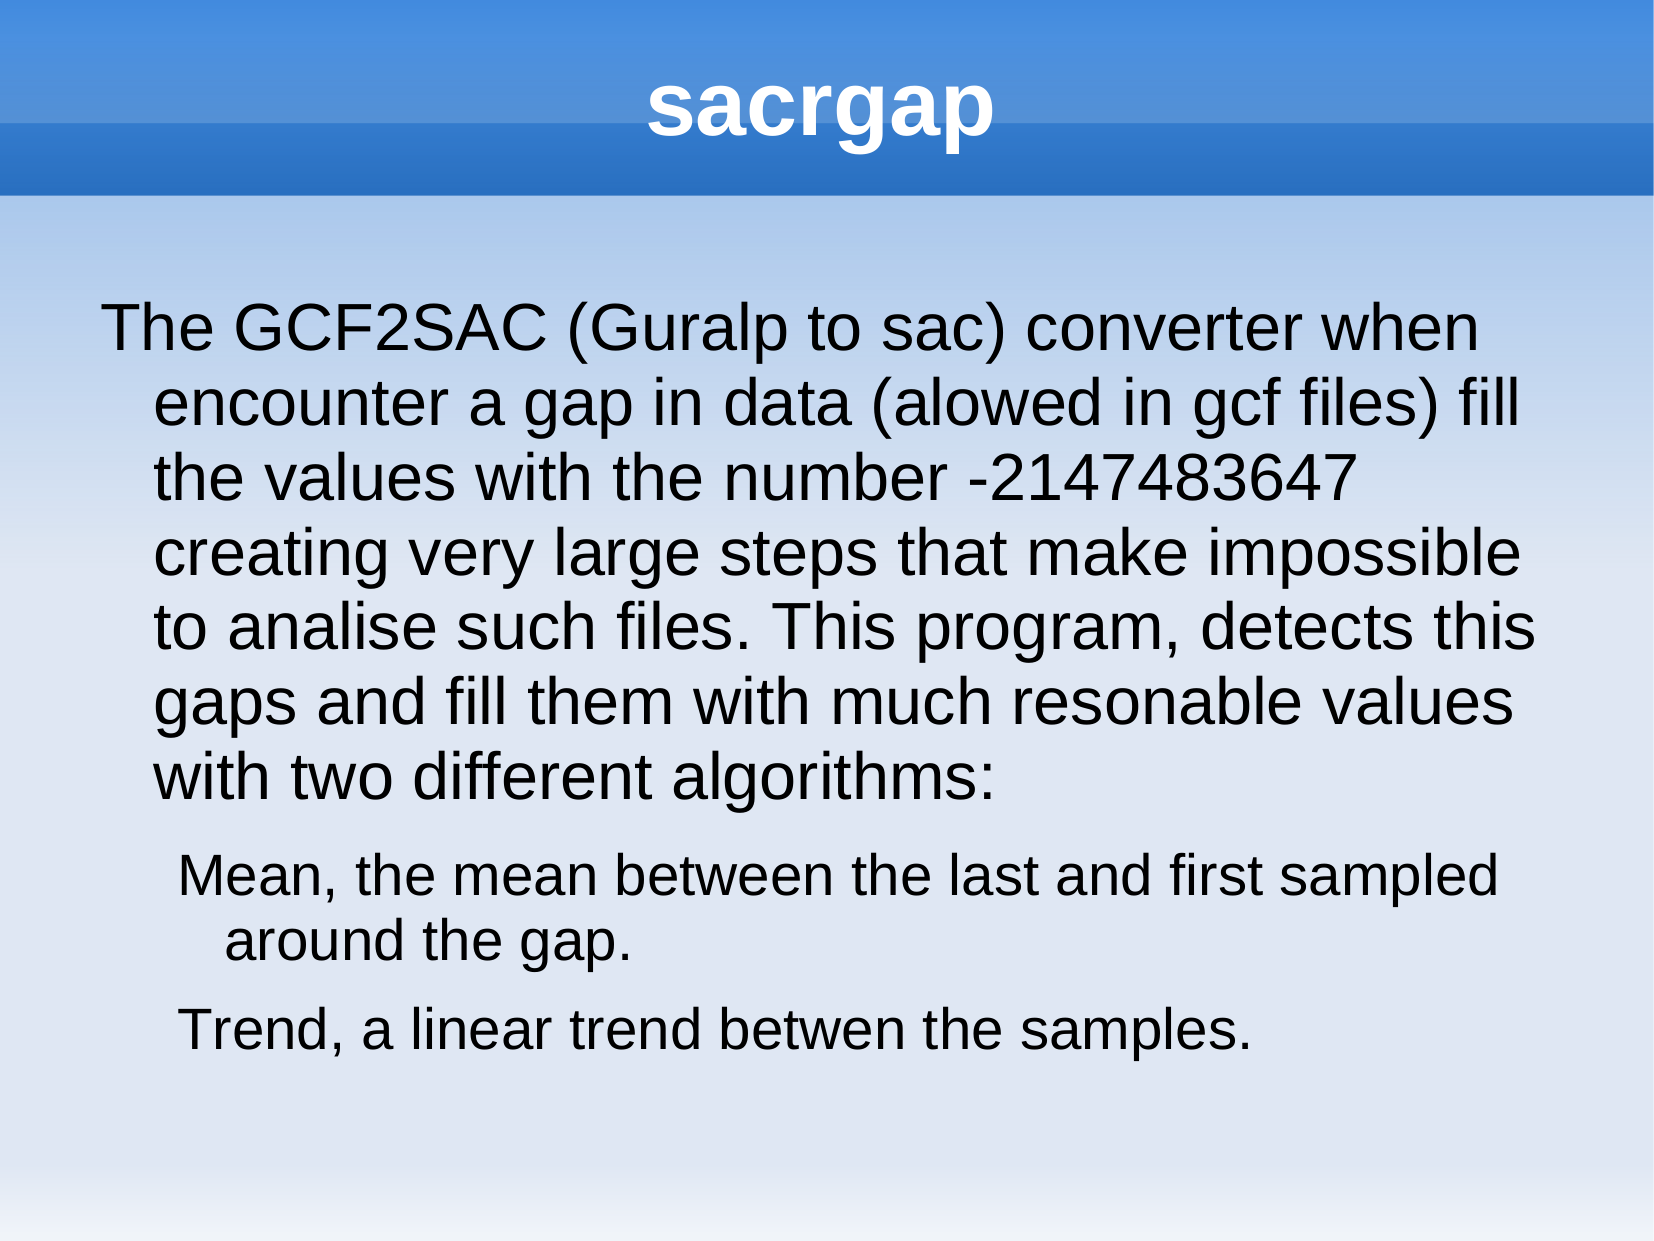

# sacrgap
The GCF2SAC (Guralp to sac) converter when encounter a gap in data (alowed in gcf files) fill the values with the number -2147483647 creating very large steps that make impossible to analise such files. This program, detects this gaps and fill them with much resonable values with two different algorithms:
Mean, the mean between the last and first sampled around the gap.
Trend, a linear trend betwen the samples.